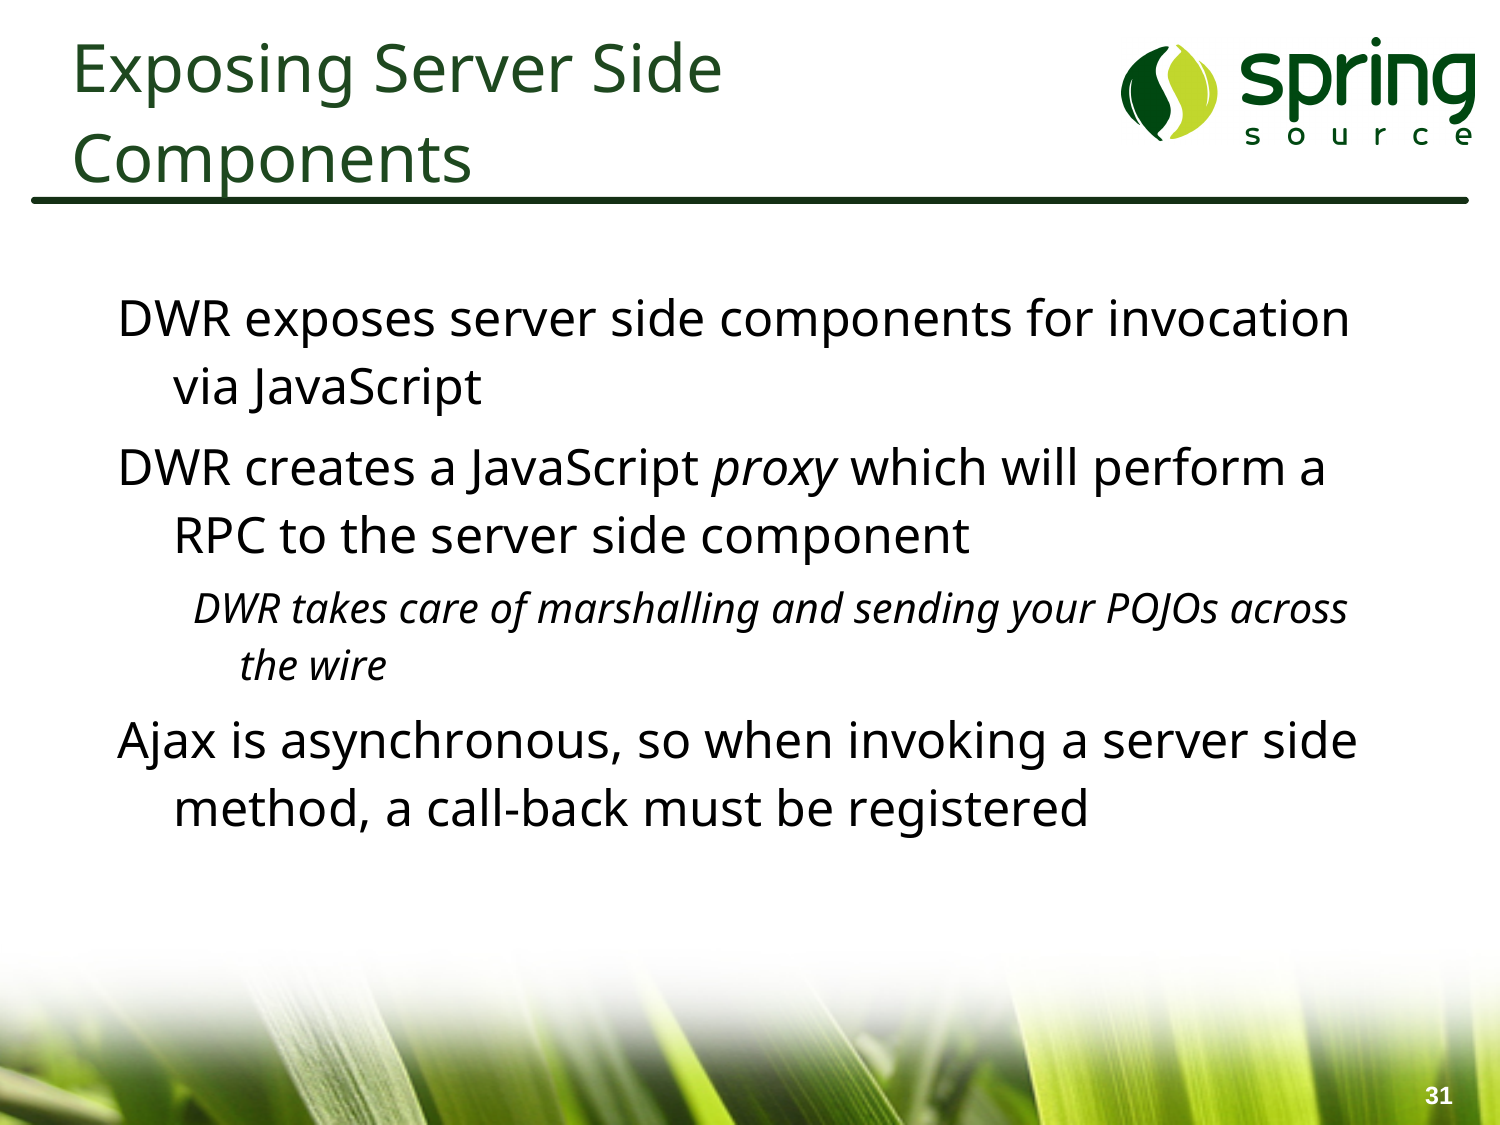

# Exposing Server Side Components
DWR exposes server side components for invocation via JavaScript
DWR creates a JavaScript proxy which will perform a RPC to the server side component
DWR takes care of marshalling and sending your POJOs across the wire
Ajax is asynchronous, so when invoking a server side method, a call-back must be registered